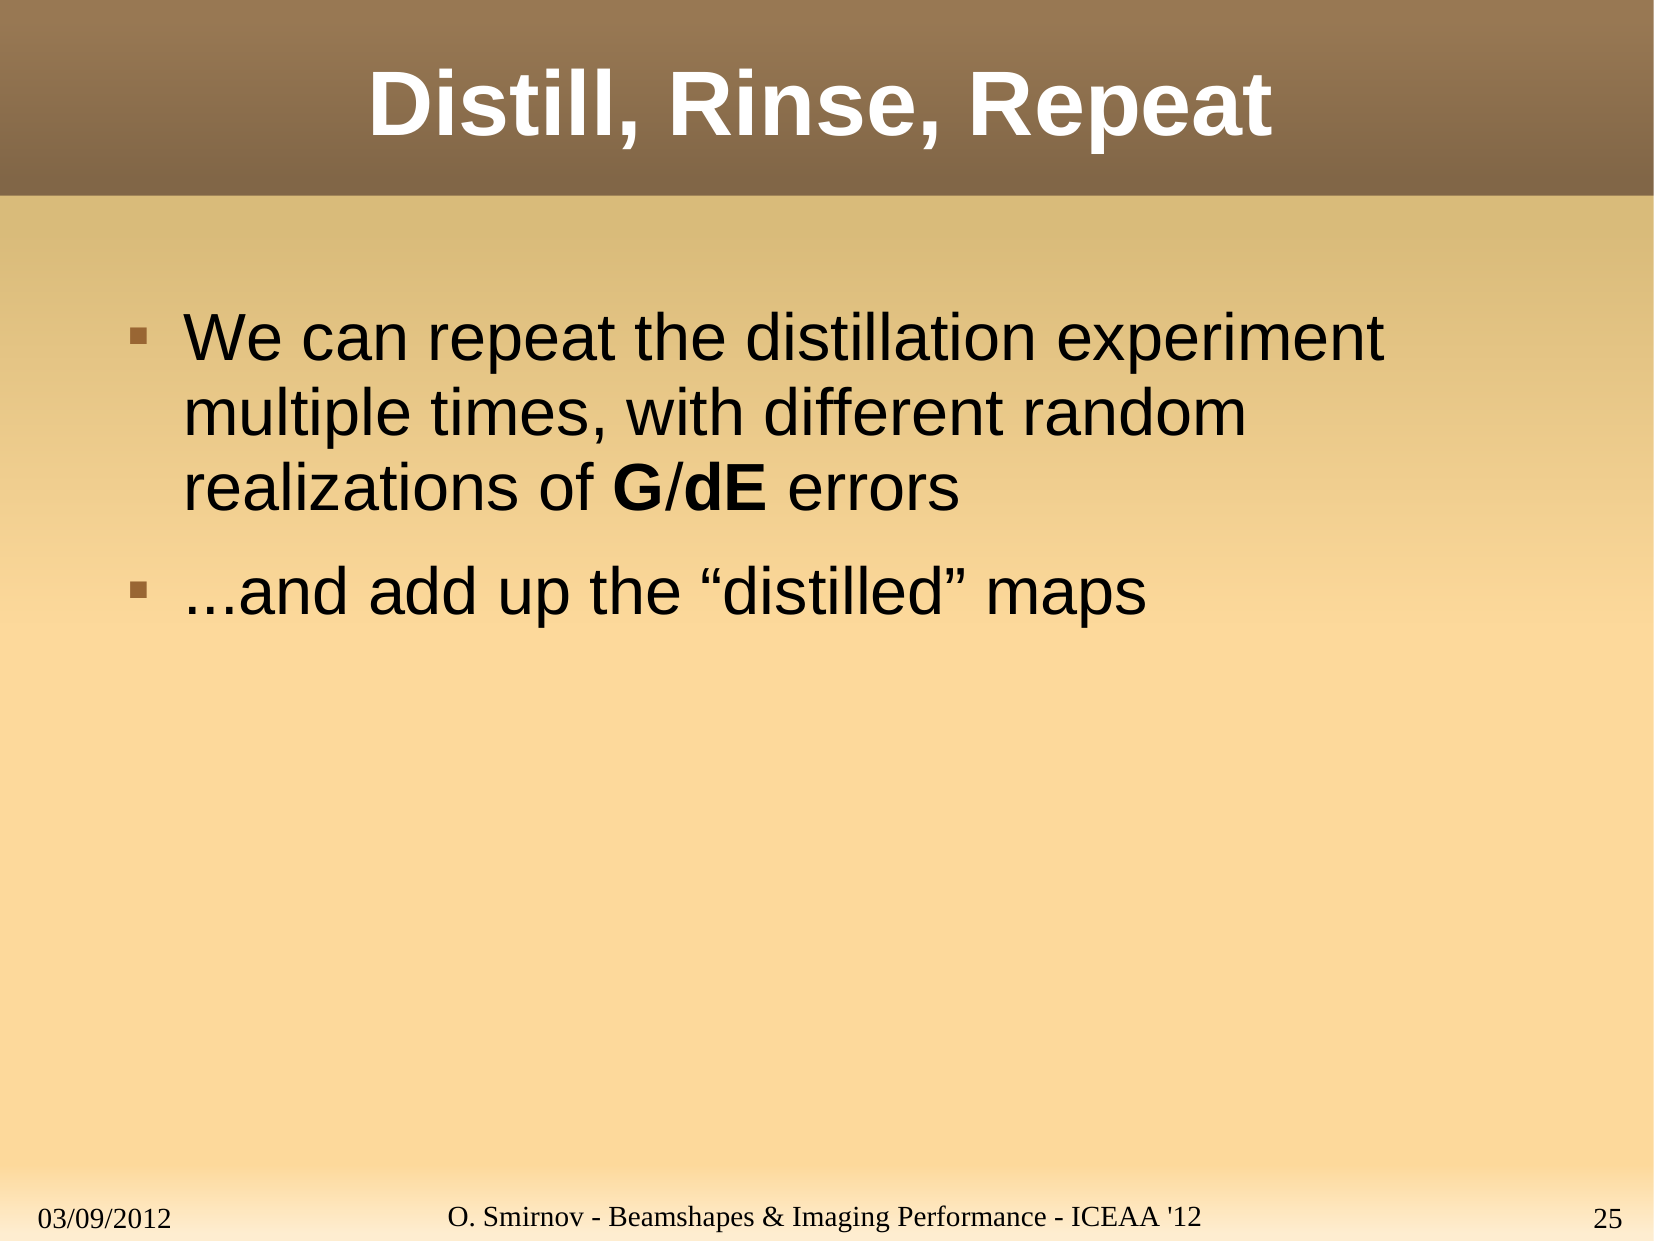

# Distill, Rinse, Repeat
We can repeat the distillation experiment multiple times, with different random realizations of G/dE errors
...and add up the “distilled” maps
O. Smirnov - Beamshapes & Imaging Performance - ICEAA '12
03/09/2012
25